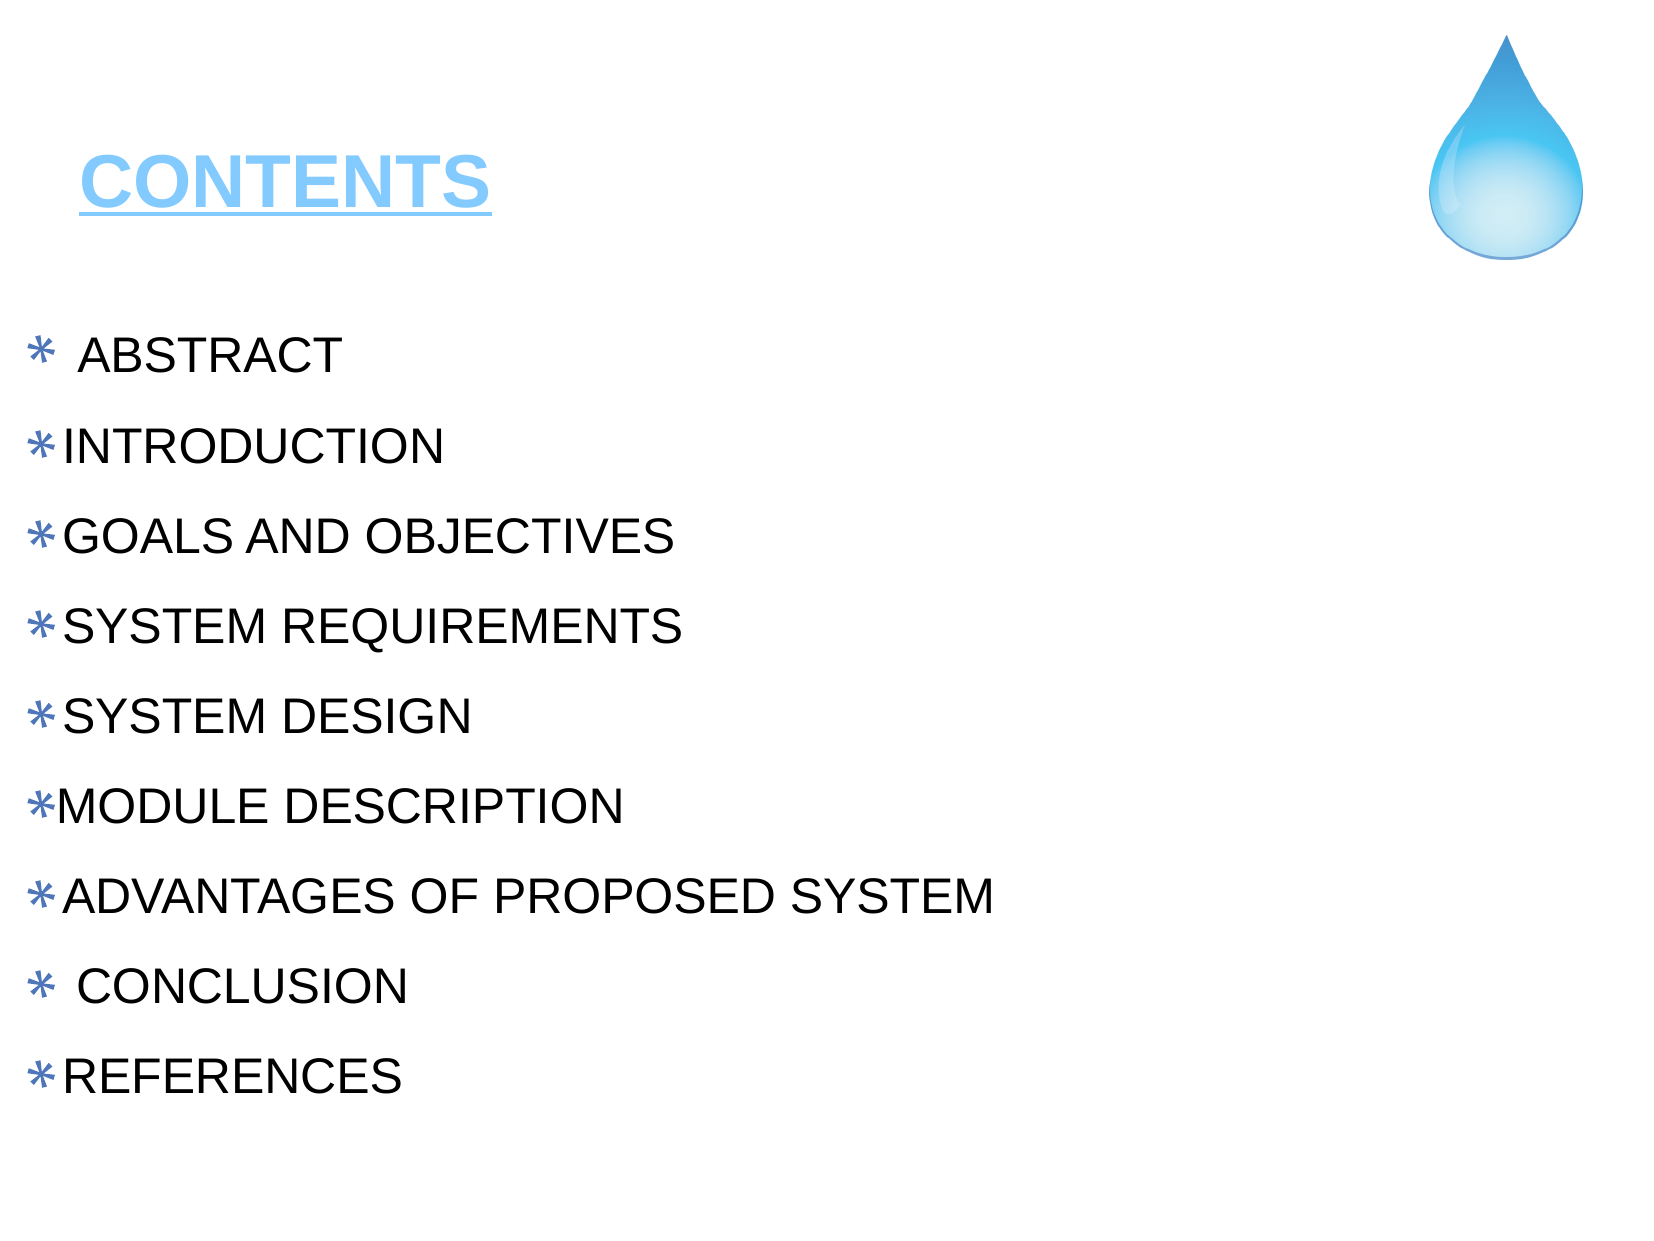

# CONTENTS
 ABSTRACT
INTRODUCTION
GOALS AND OBJECTIVES
SYSTEM REQUIREMENTS
SYSTEM DESIGN
MODULE DESCRIPTION
ADVANTAGES OF PROPOSED SYSTEM
 CONCLUSION
REFERENCES